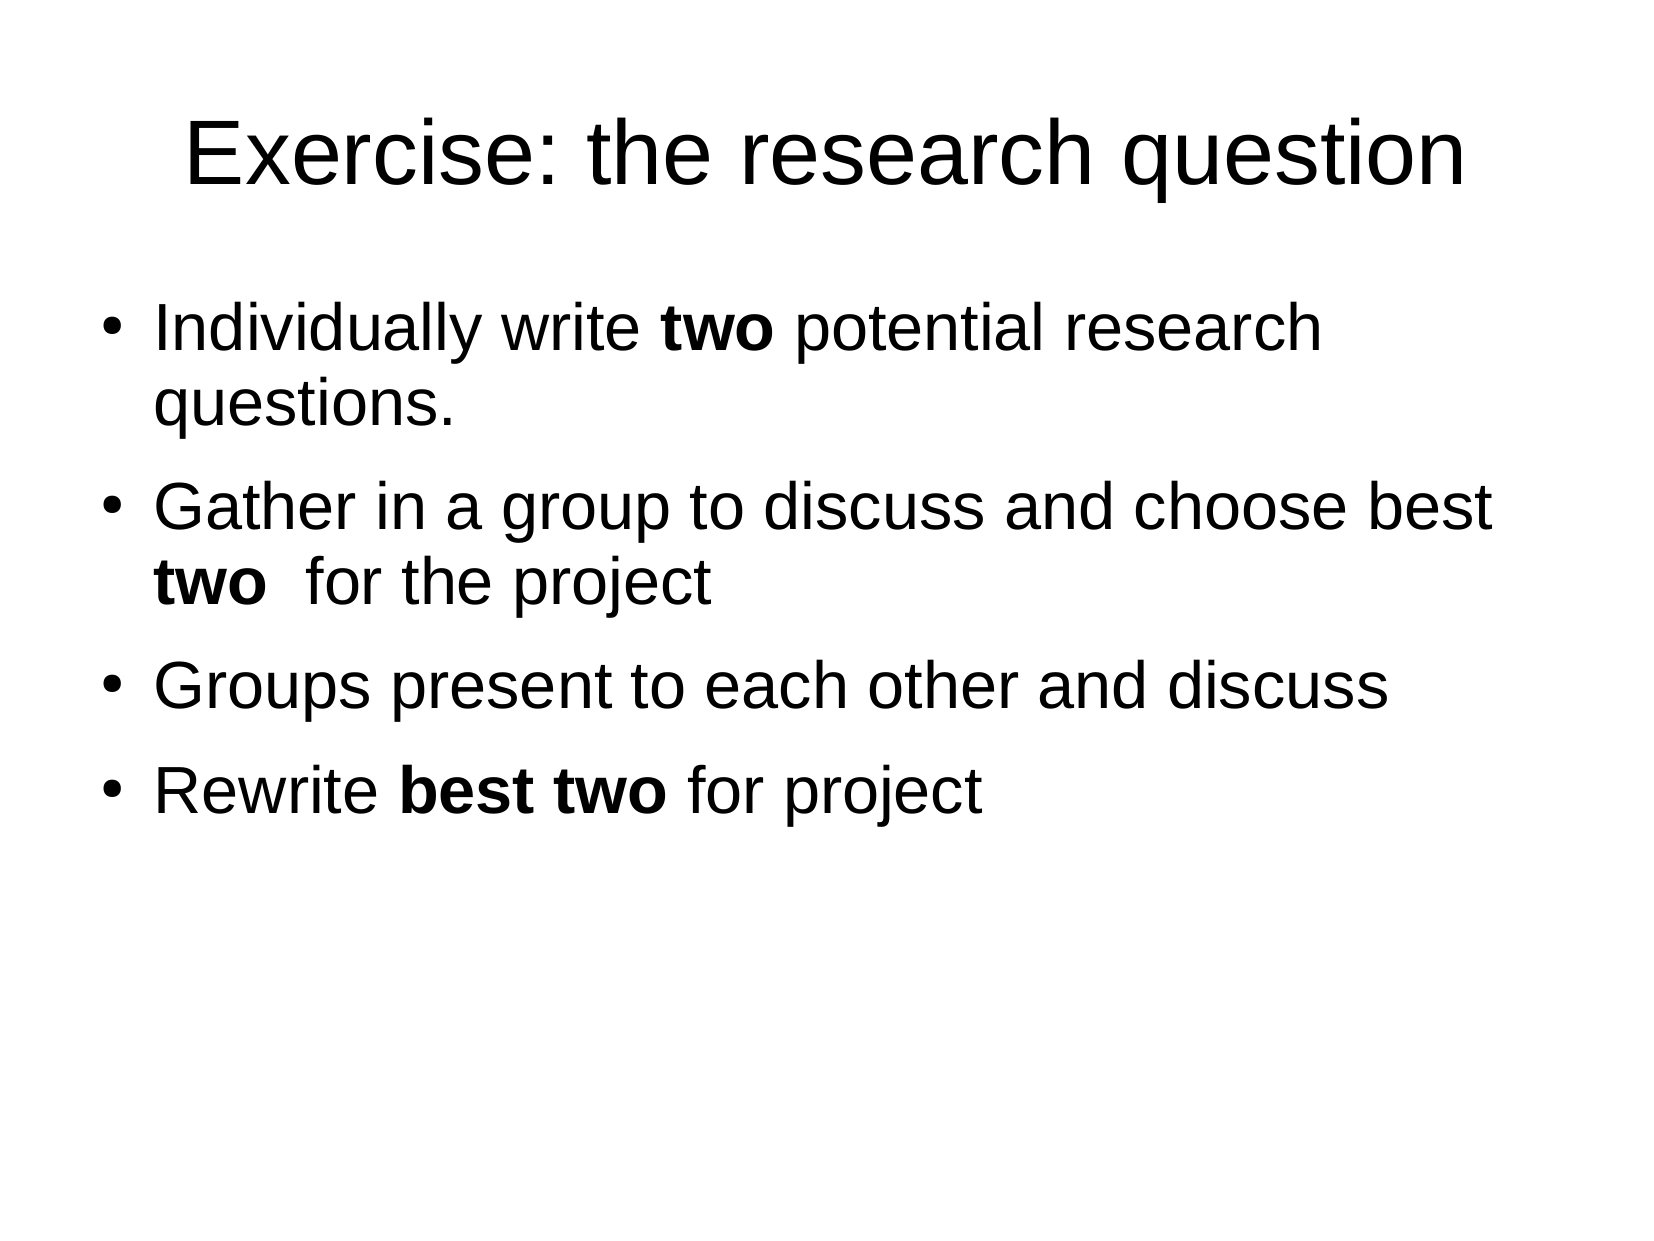

# Exercise: the research question
Individually write two potential research questions.
Gather in a group to discuss and choose best two for the project
Groups present to each other and discuss
Rewrite best two for project